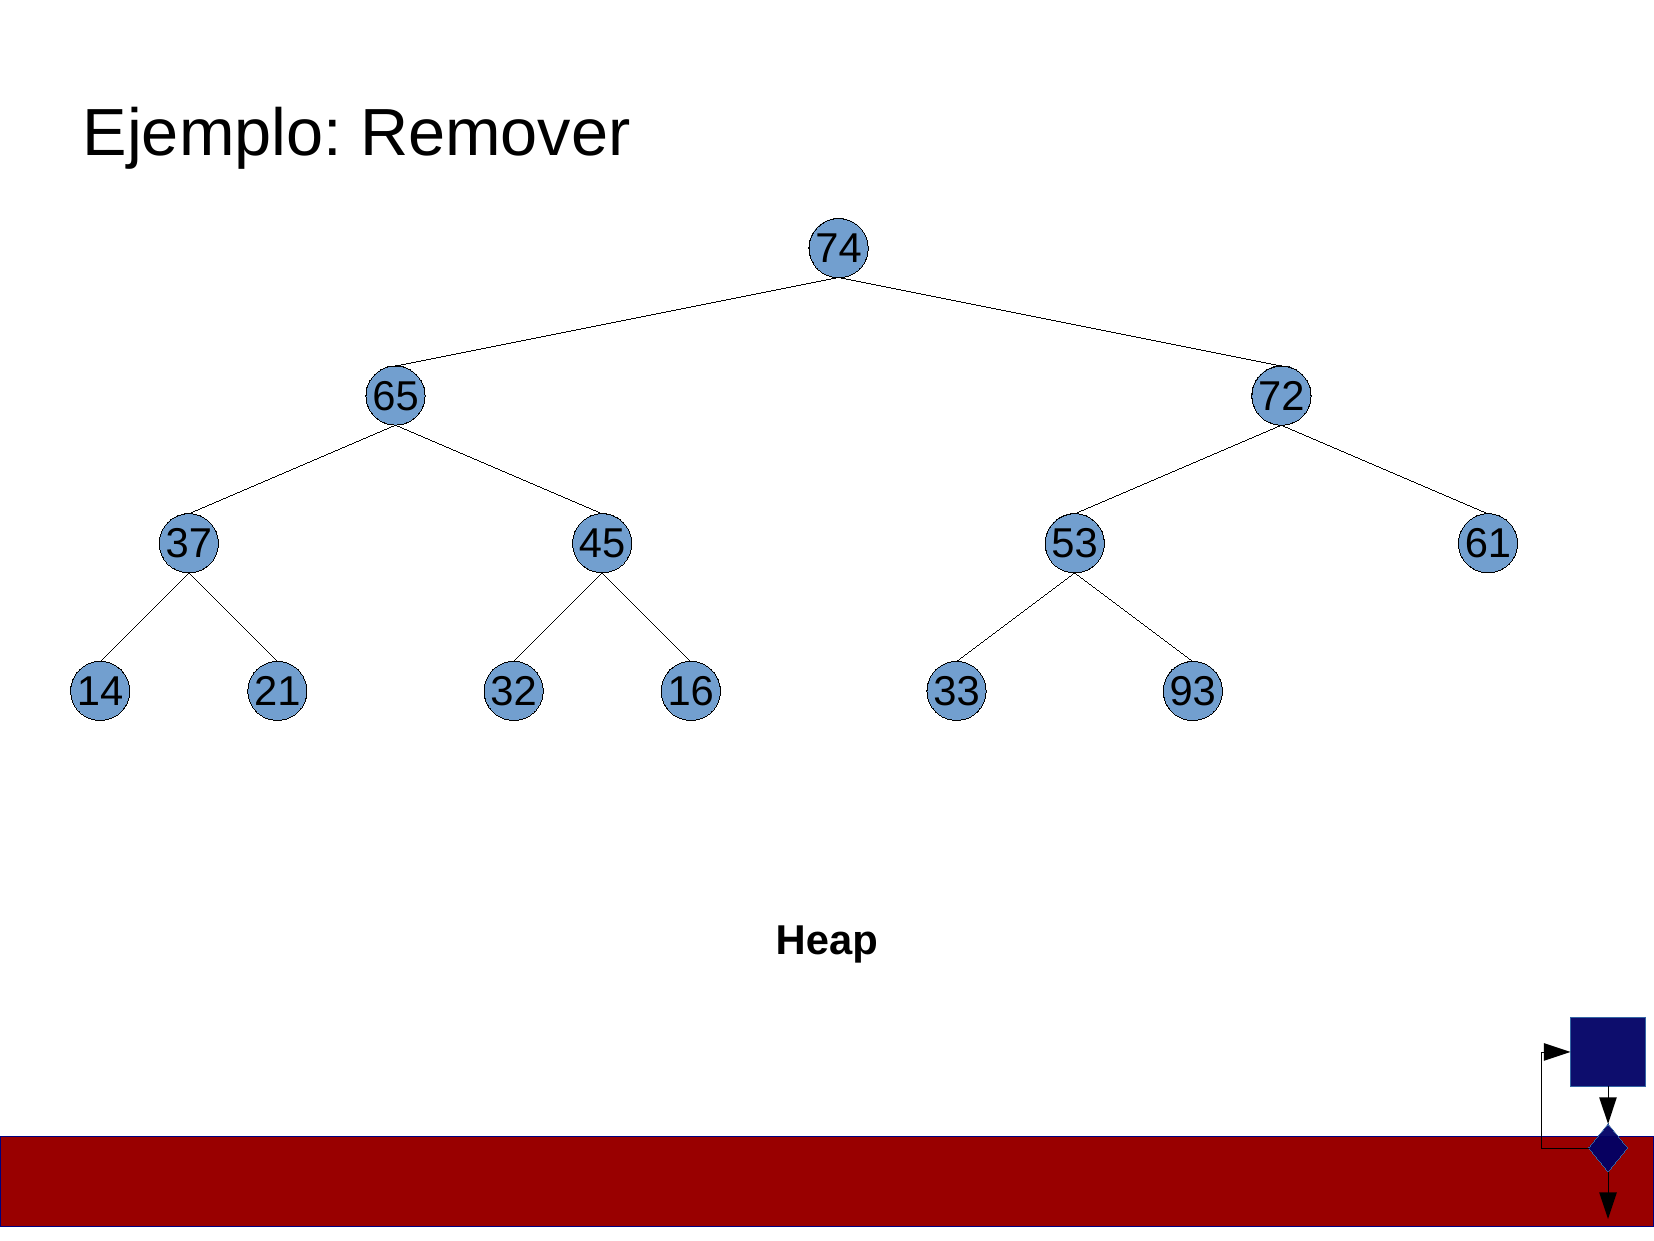

# Ejemplo: Remover
Heap
93
53
74
65
74
53
72
37
45
72
61
53
14
21
32
16
33
53
93